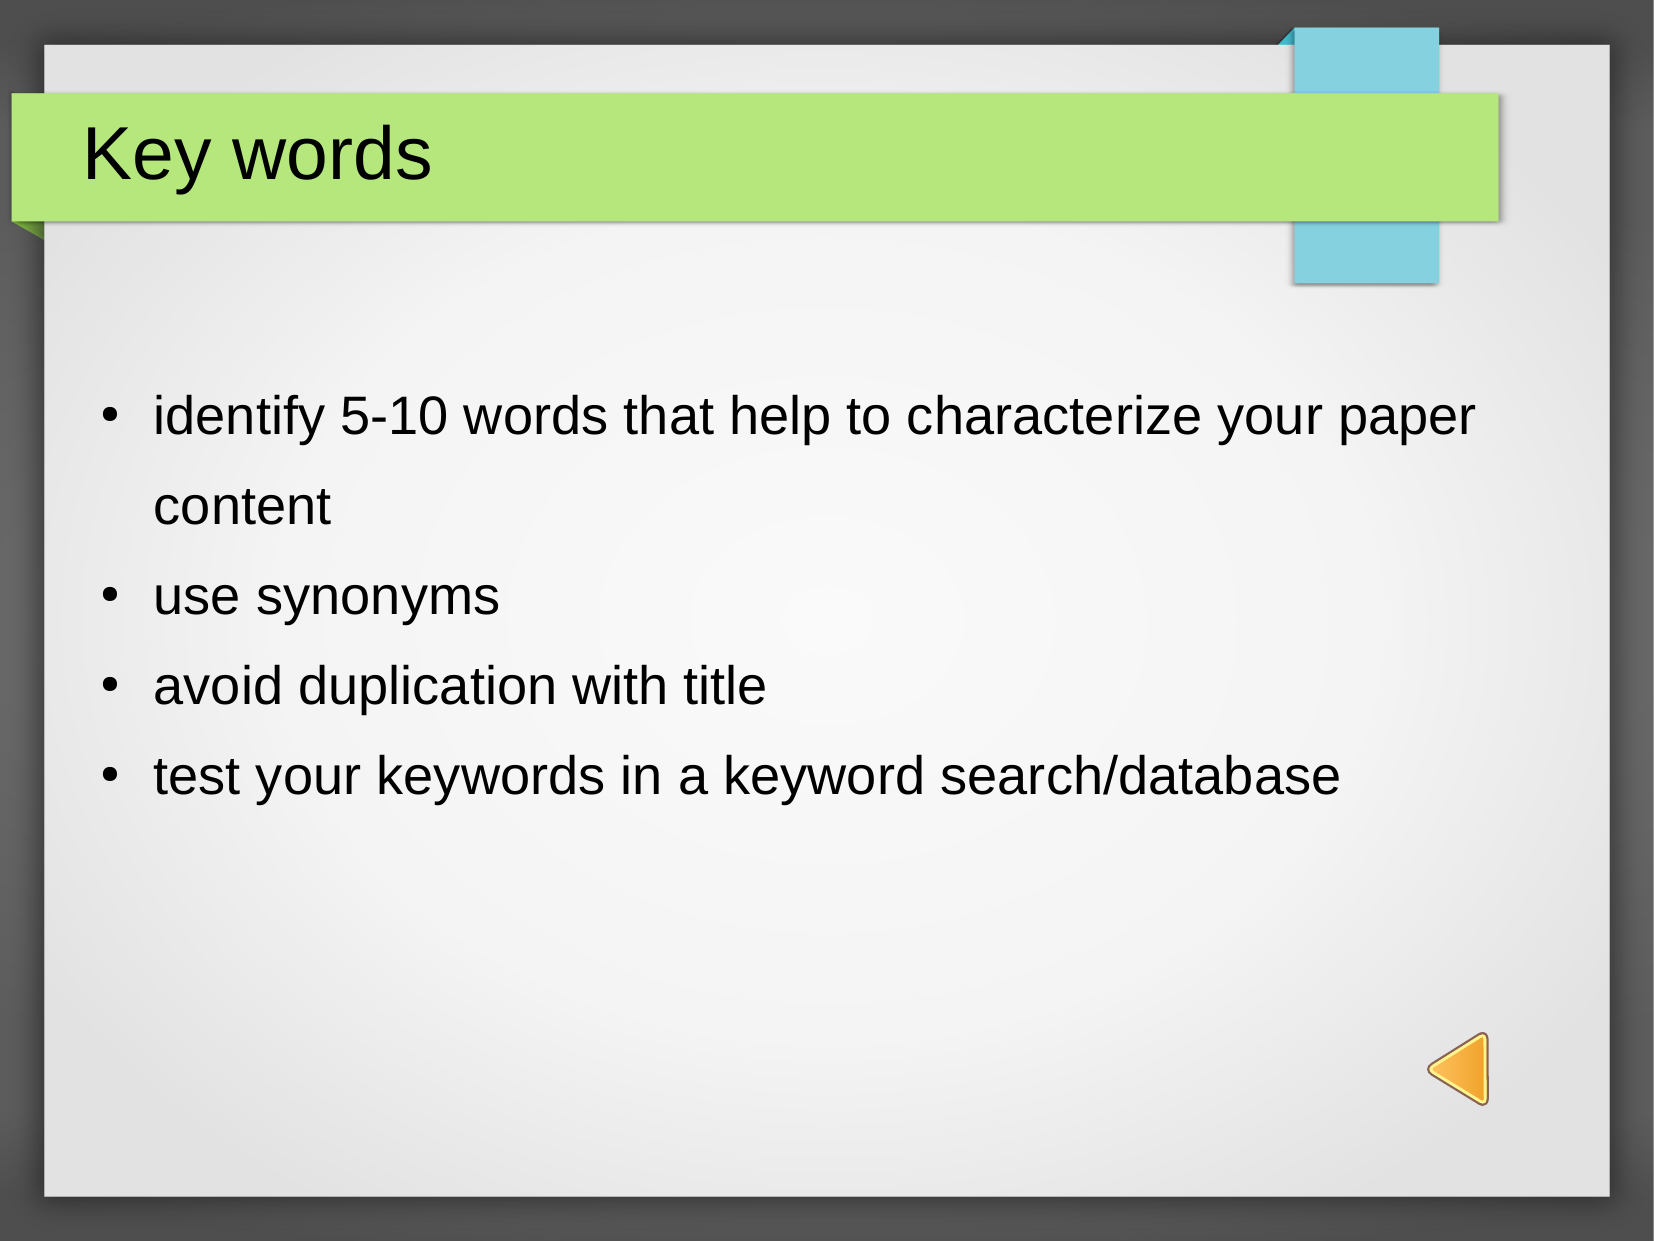

# Key words
identify 5-10 words that help to characterize your paper
content
use synonyms
avoid duplication with title
test your keywords in a keyword search/database